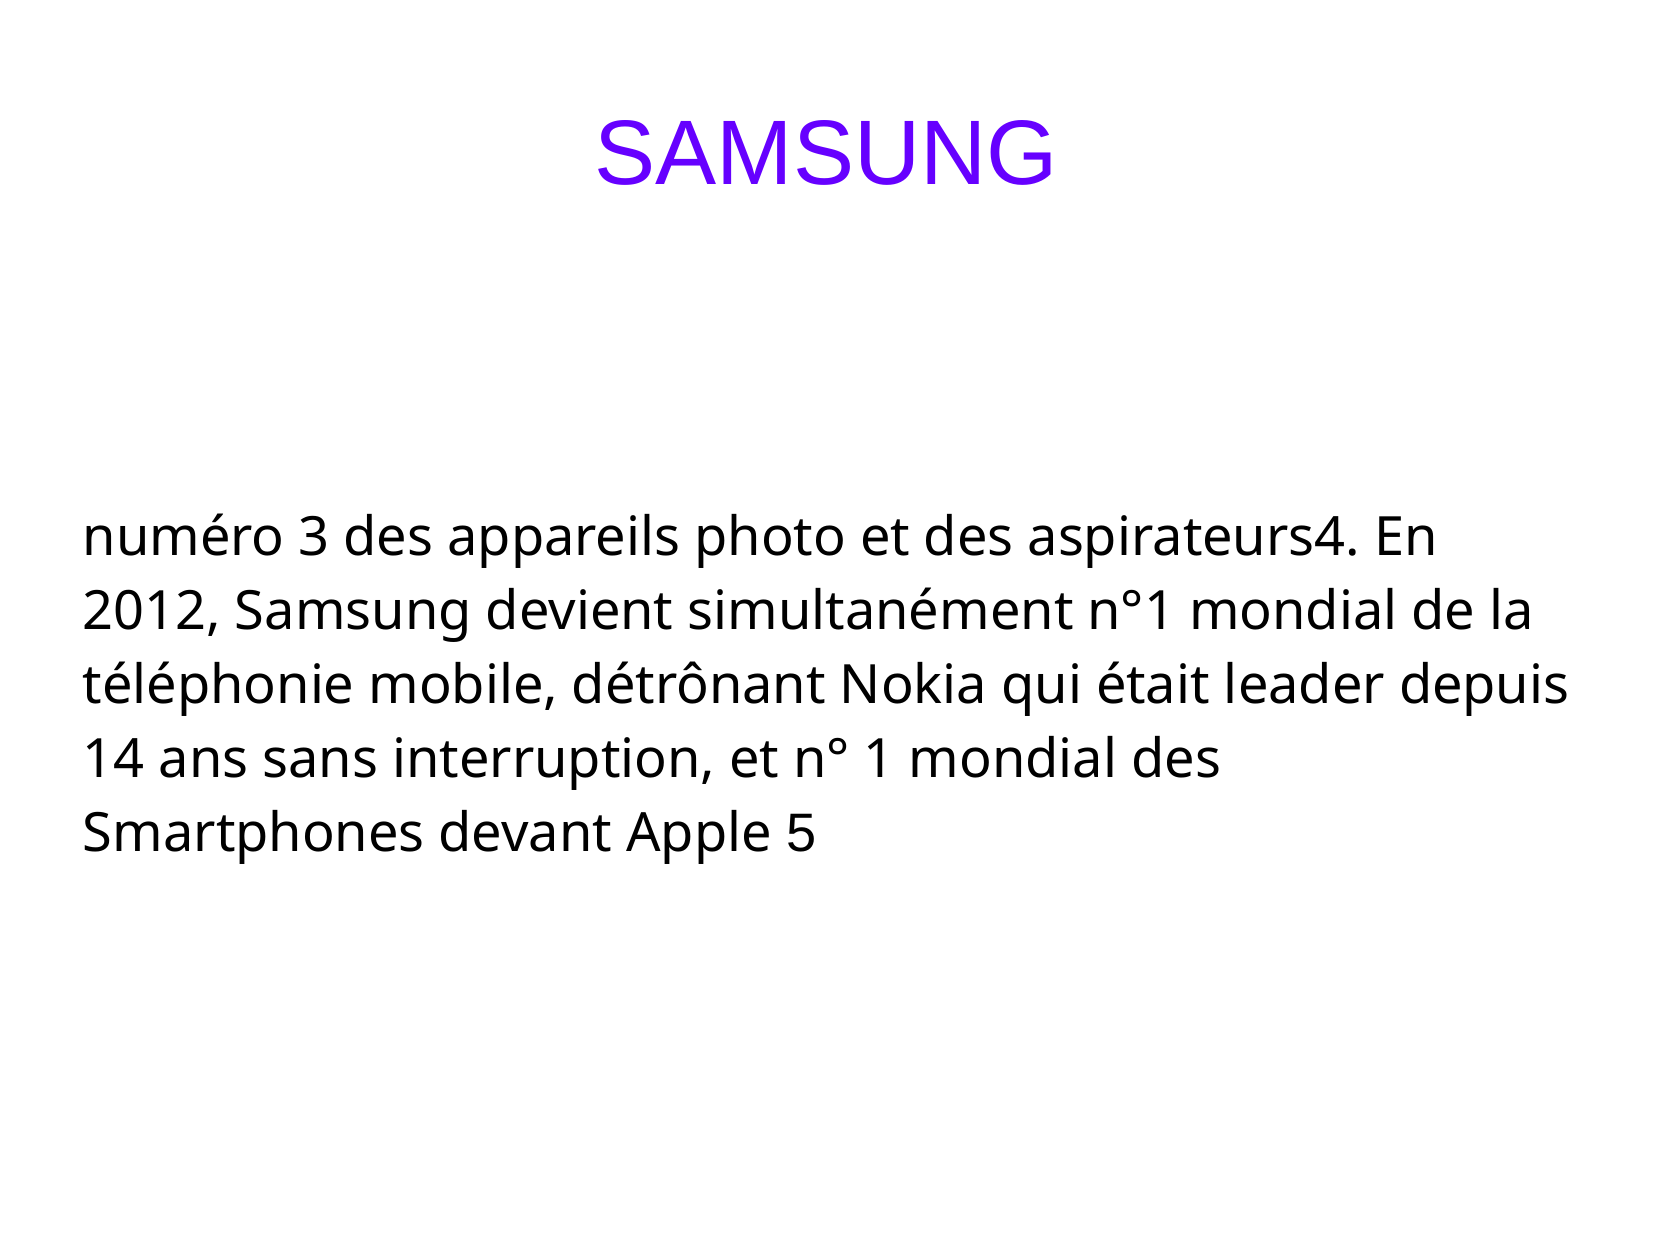

# SAMSUNG
numéro 3 des appareils photo et des aspirateurs4. En 2012, Samsung devient simultanément n°1 mondial de la téléphonie mobile, détrônant Nokia qui était leader depuis 14 ans sans interruption, et n° 1 mondial des Smartphones devant Apple 5